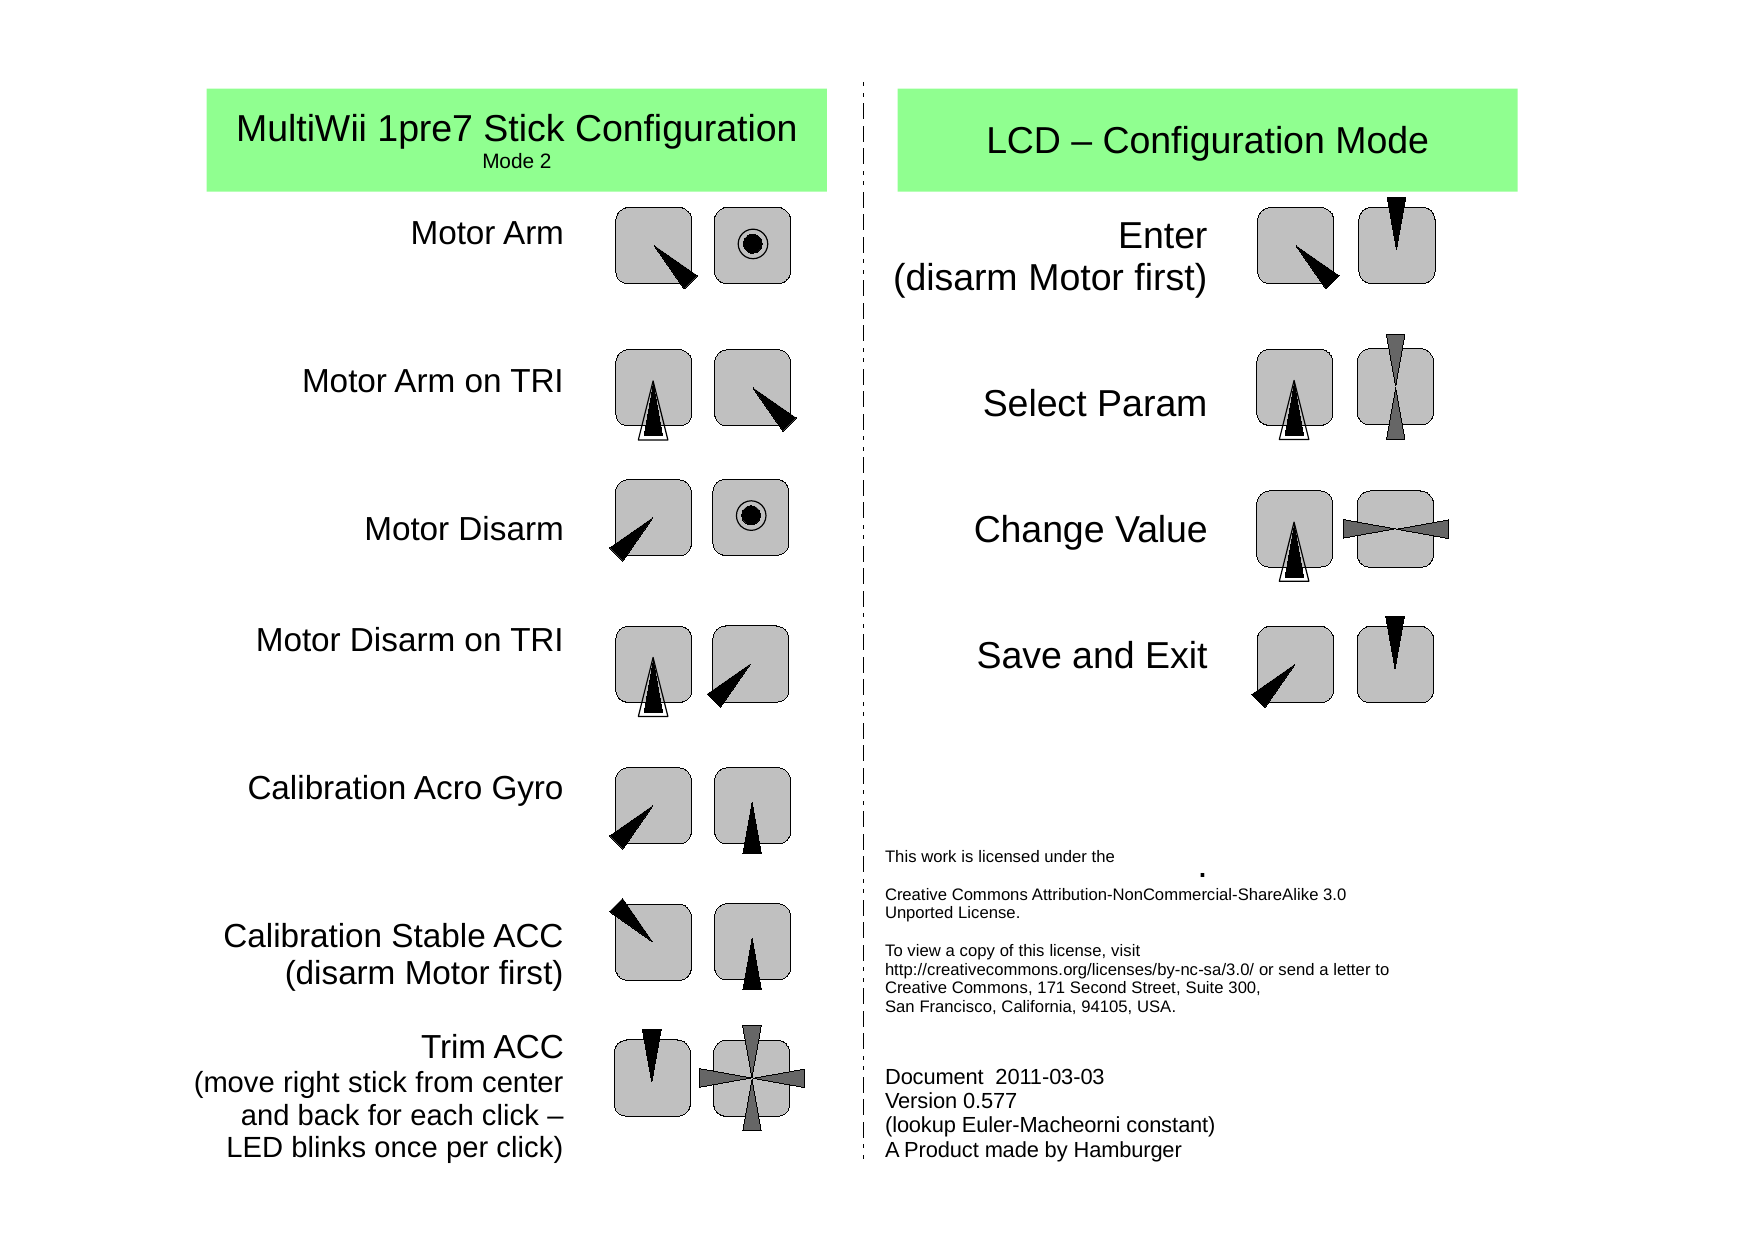

# MultiWii 1pre7 Stick Configuration Mode 2
LCD – Configuration Mode
Motor Arm
Motor Arm on TRI
Motor Disarm
Motor Disarm on TRI
Calibration Acro Gyro
Calibration Stable ACC
(disarm Motor first)
Trim ACC
(move right stick from center and back for each click – LED blinks once per click)
 Enter
(disarm Motor first)
Select Param
Change Value
Save and Exit
.
This work is licensed under the
Creative Commons Attribution-NonCommercial-ShareAlike 3.0
Unported License.
To view a copy of this license, visit
http://creativecommons.org/licenses/by-nc-sa/3.0/ or send a letter to
Creative Commons, 171 Second Street, Suite 300,
San Francisco, California, 94105, USA.
Document 2011-03-03
Version 0.577
(lookup Euler-Macheorni constant)
A Product made by Hamburger